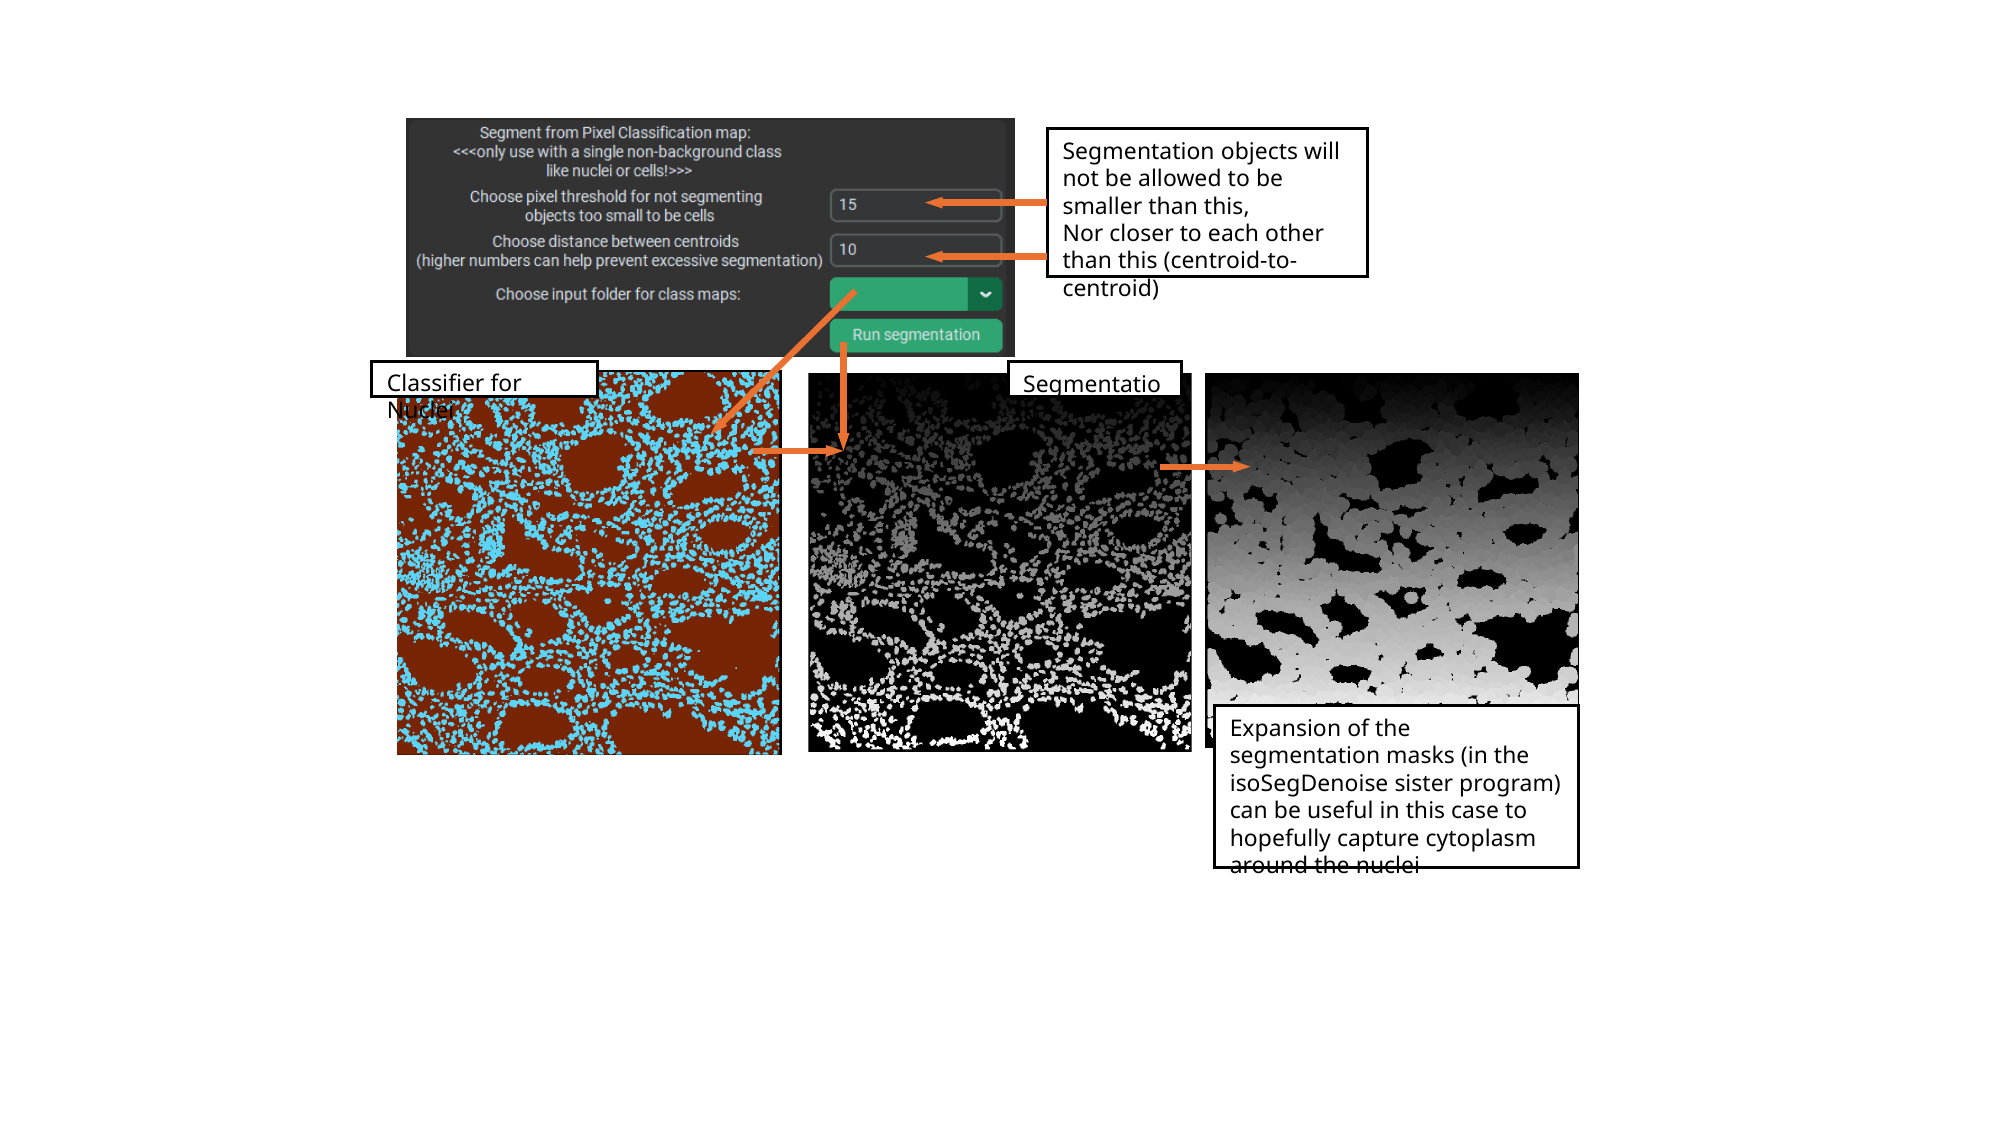

Segmentation objects will not be allowed to be smaller than this,
Nor closer to each other than this (centroid-to-centroid)
Classifier for Nuclei
Segmentation
Expansion of the segmentation masks (in the isoSegDenoise sister program) can be useful in this case to hopefully capture cytoplasm around the nuclei